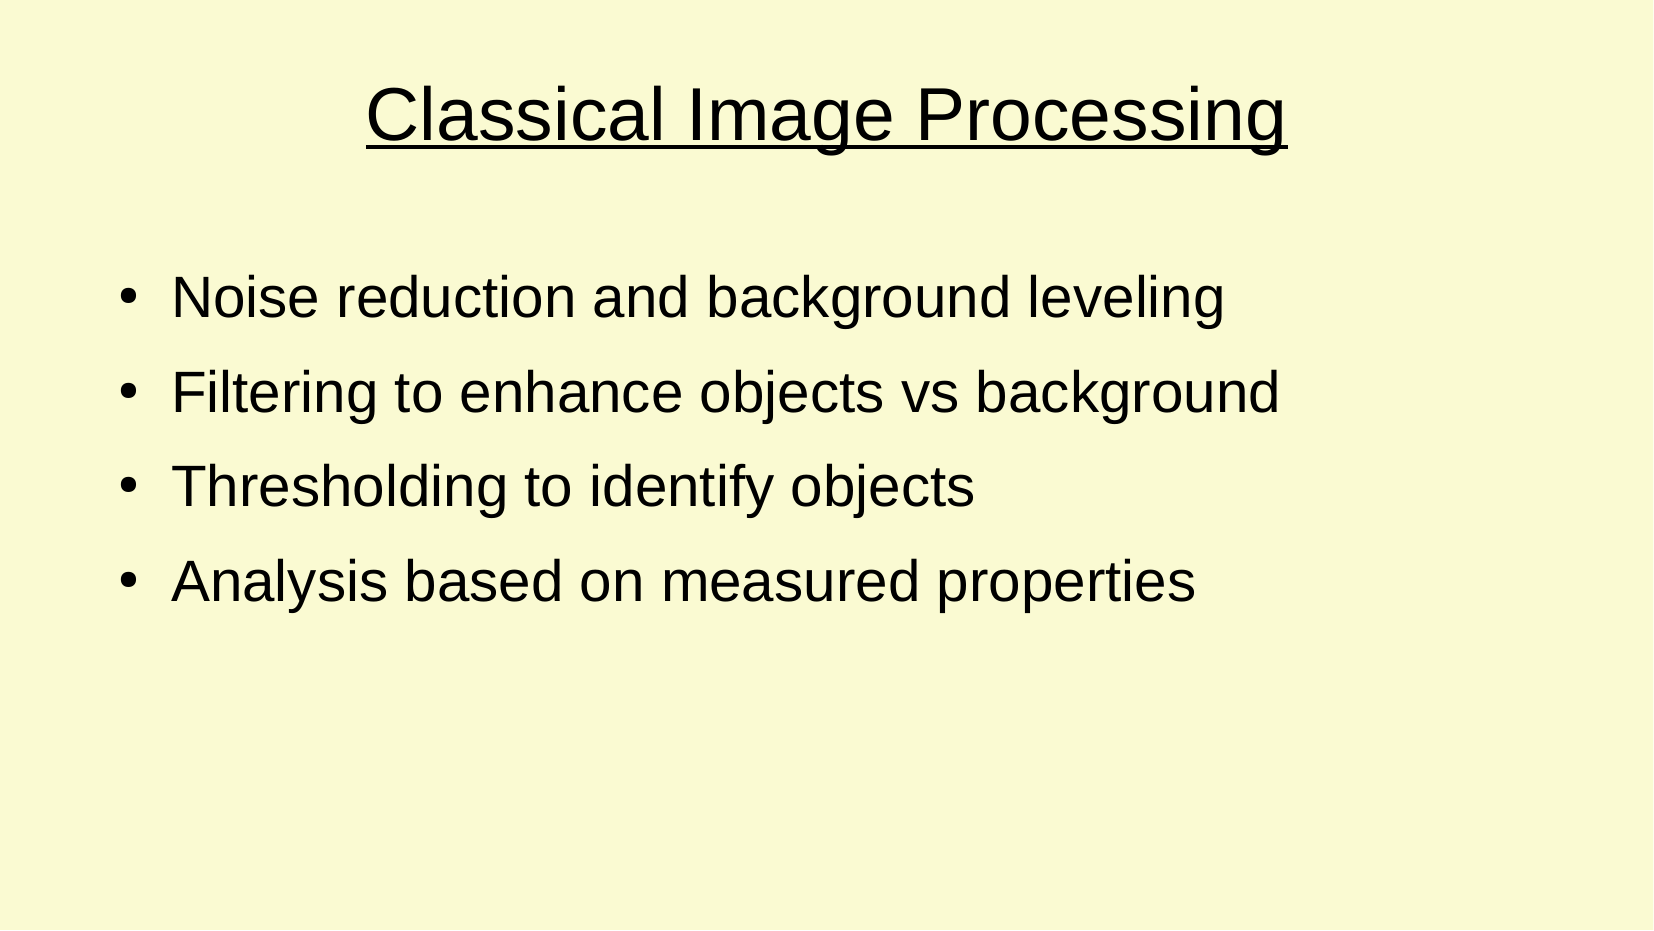

# Classical Image Processing
Noise reduction and background leveling
Filtering to enhance objects vs background
Thresholding to identify objects
Analysis based on measured properties